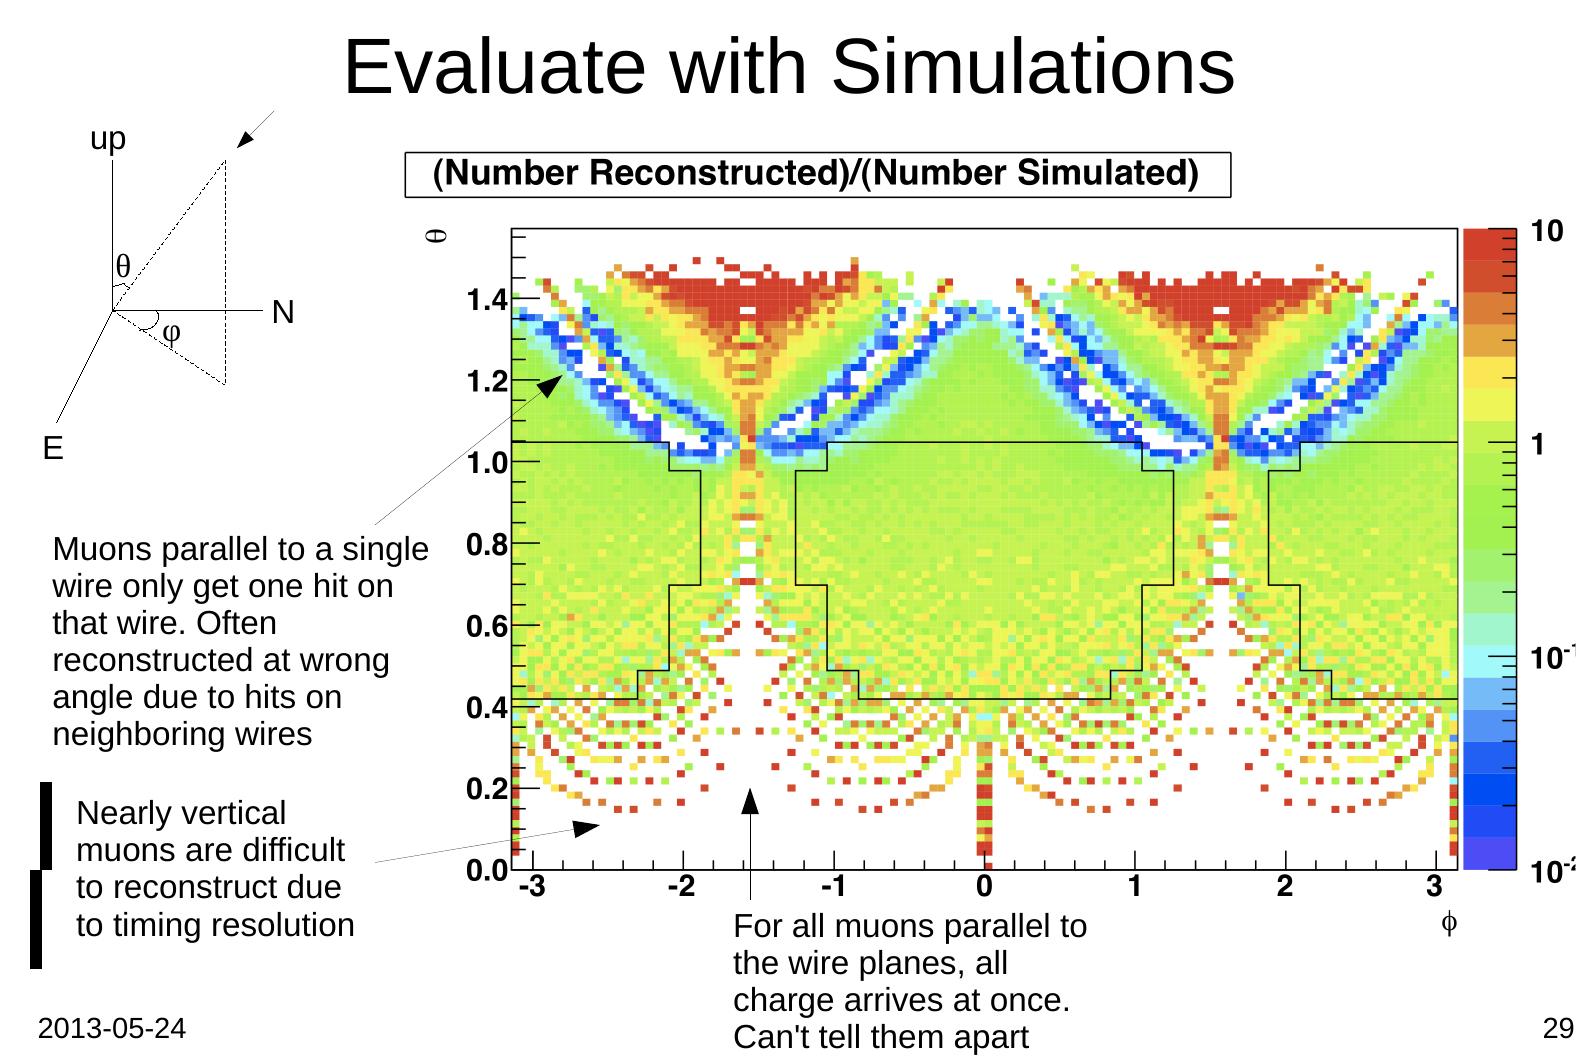

# Evaluate with Simulations
up
θ
N
φ
E
Muons parallel to a single wire only get one hit on that wire. Often reconstructed at wrong angle due to hits on neighboring wires
Nearly vertical muons are difficult to reconstruct due to timing resolution
For all muons parallel to the wire planes, all charge arrives at once. Can't tell them apart
2013-05-24
29